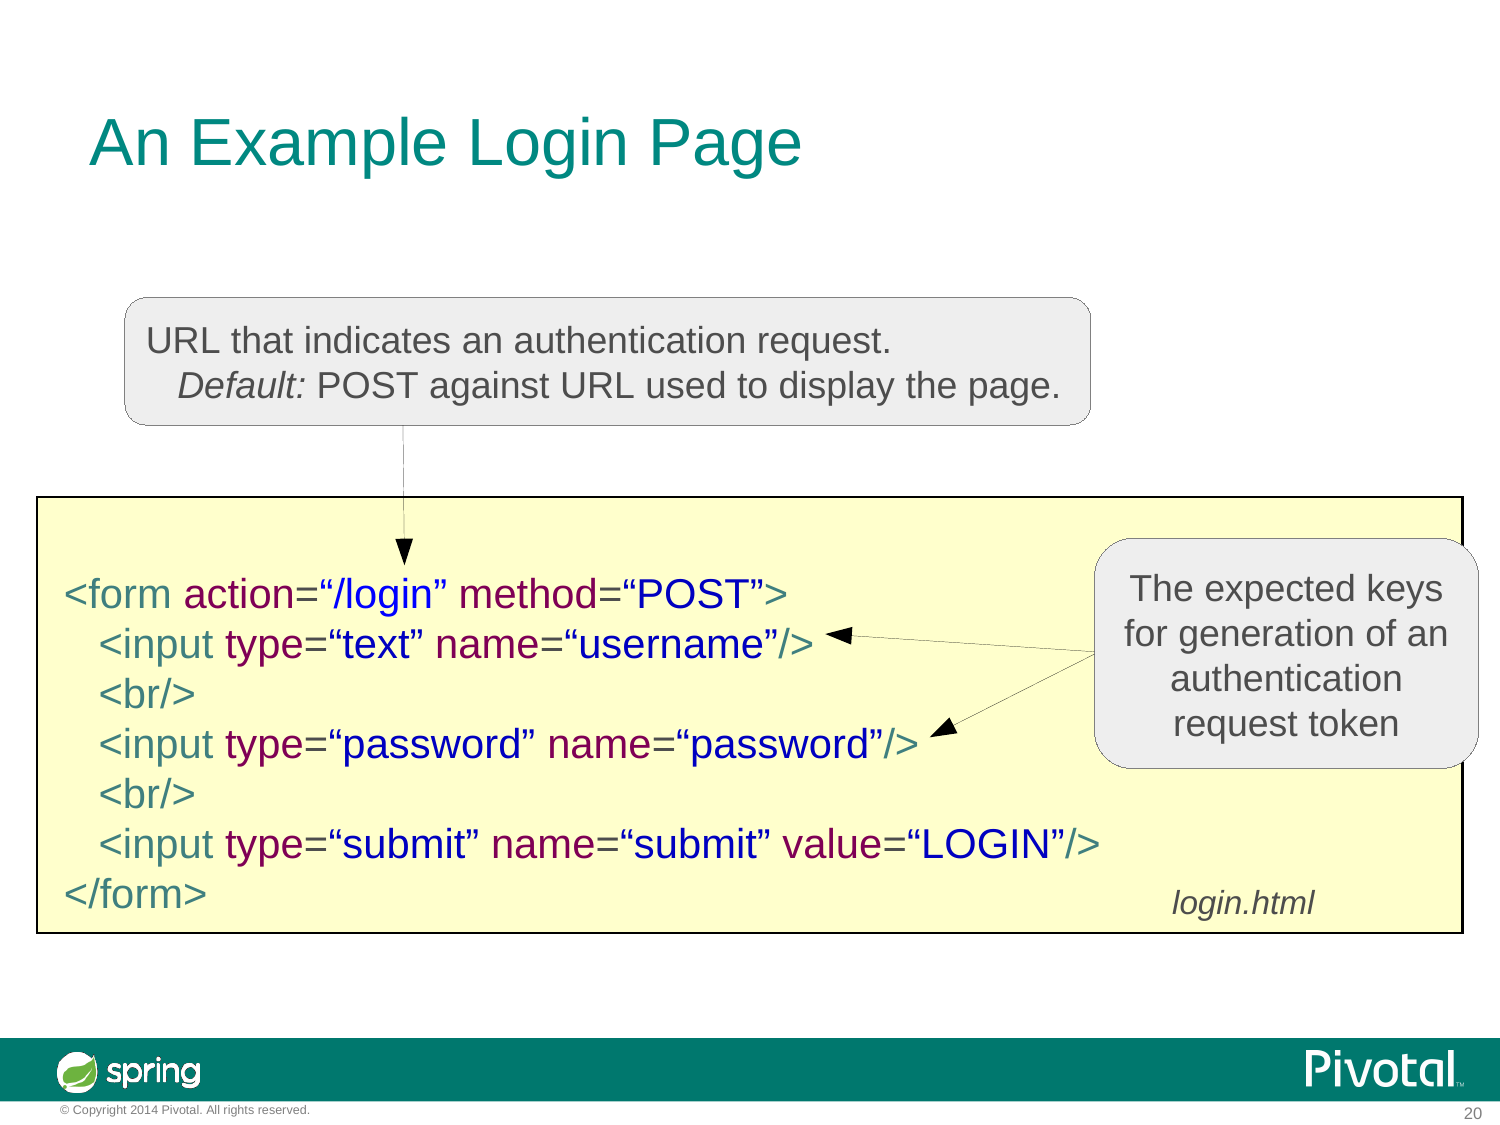

# An Example Login Page
URL that indicates an authentication request.
 Default: POST against URL used to display the page.
<form action=“/login” method=“POST”>
 <input type=“text” name=“username”/>
 <br/>
 <input type=“password” name=“password”/>
 <br/>
 <input type=“submit” name=“submit” value=“LOGIN”/>
</form>
The expected keys for generation of an authentication request token
login.html